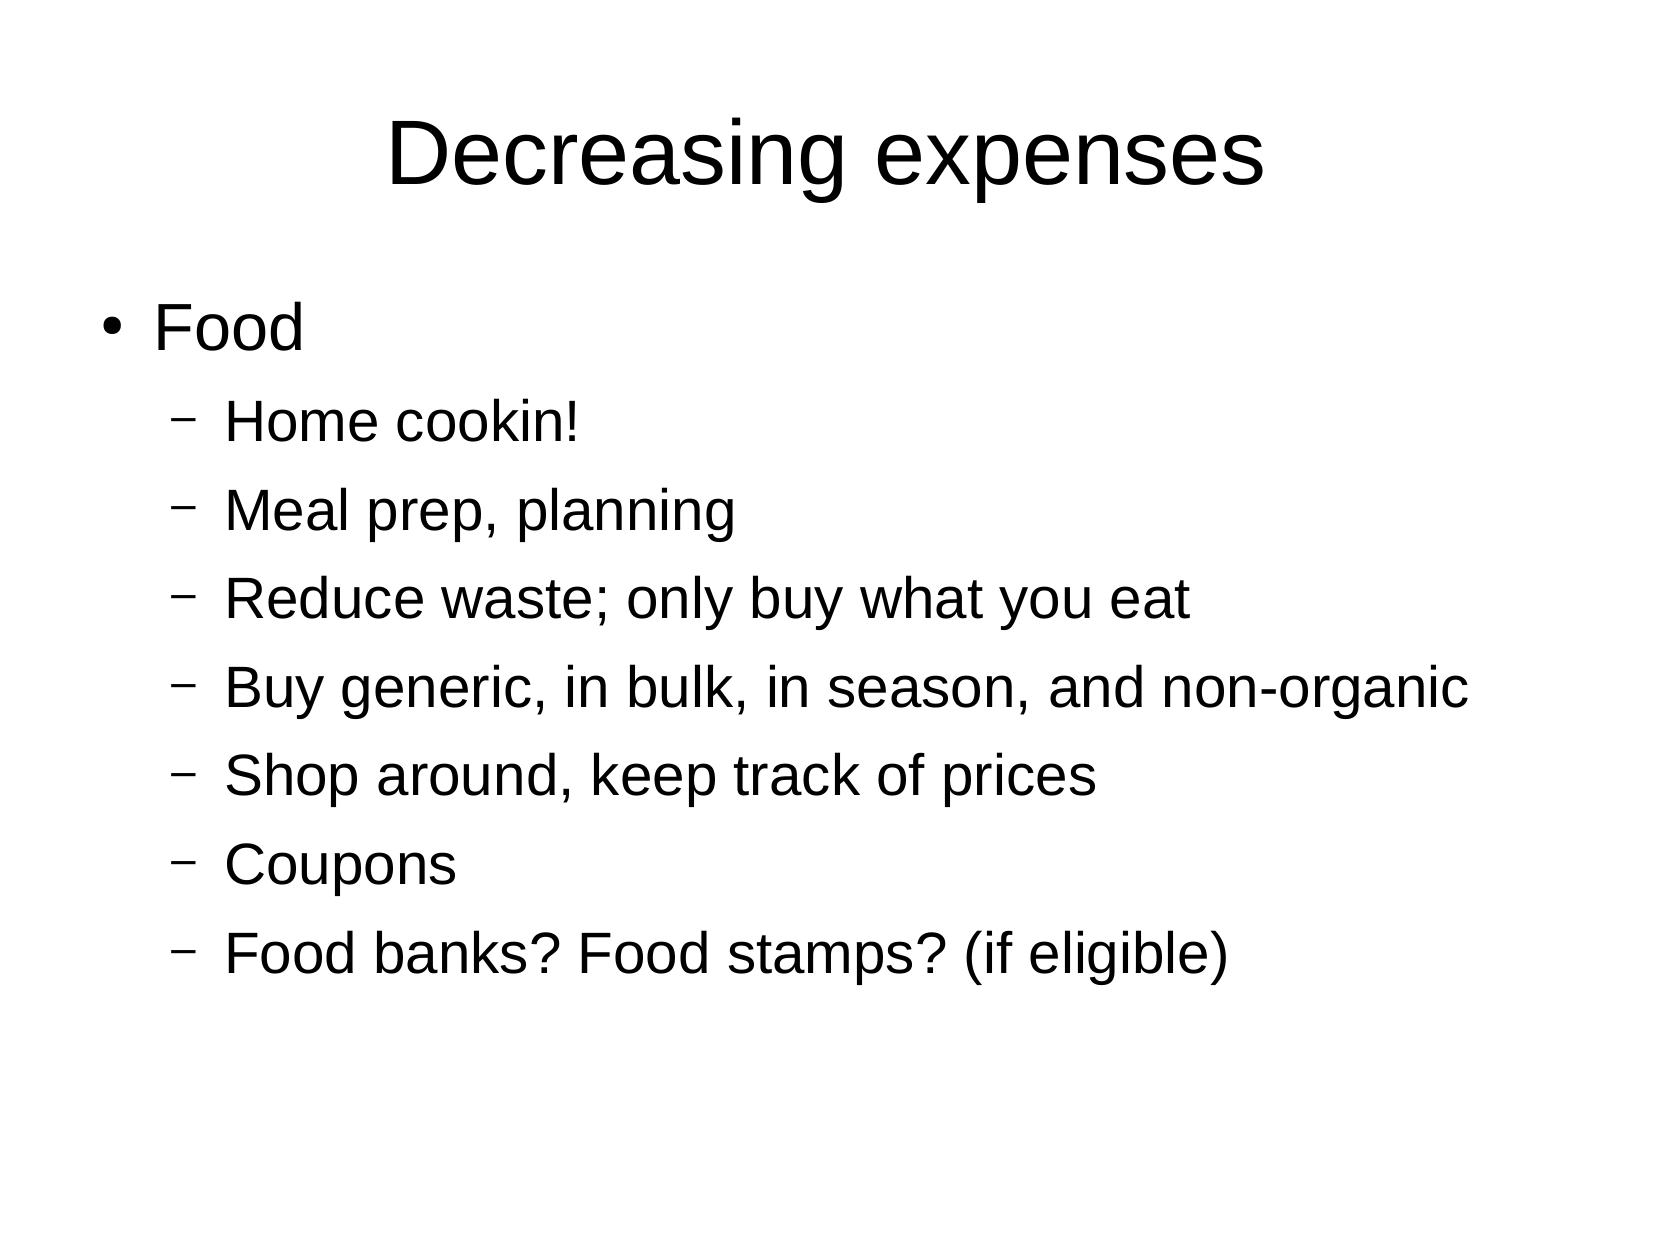

# Decreasing expenses
Food
Home cookin!
Meal prep, planning
Reduce waste; only buy what you eat
Buy generic, in bulk, in season, and non-organic
Shop around, keep track of prices
Coupons
Food banks? Food stamps? (if eligible)